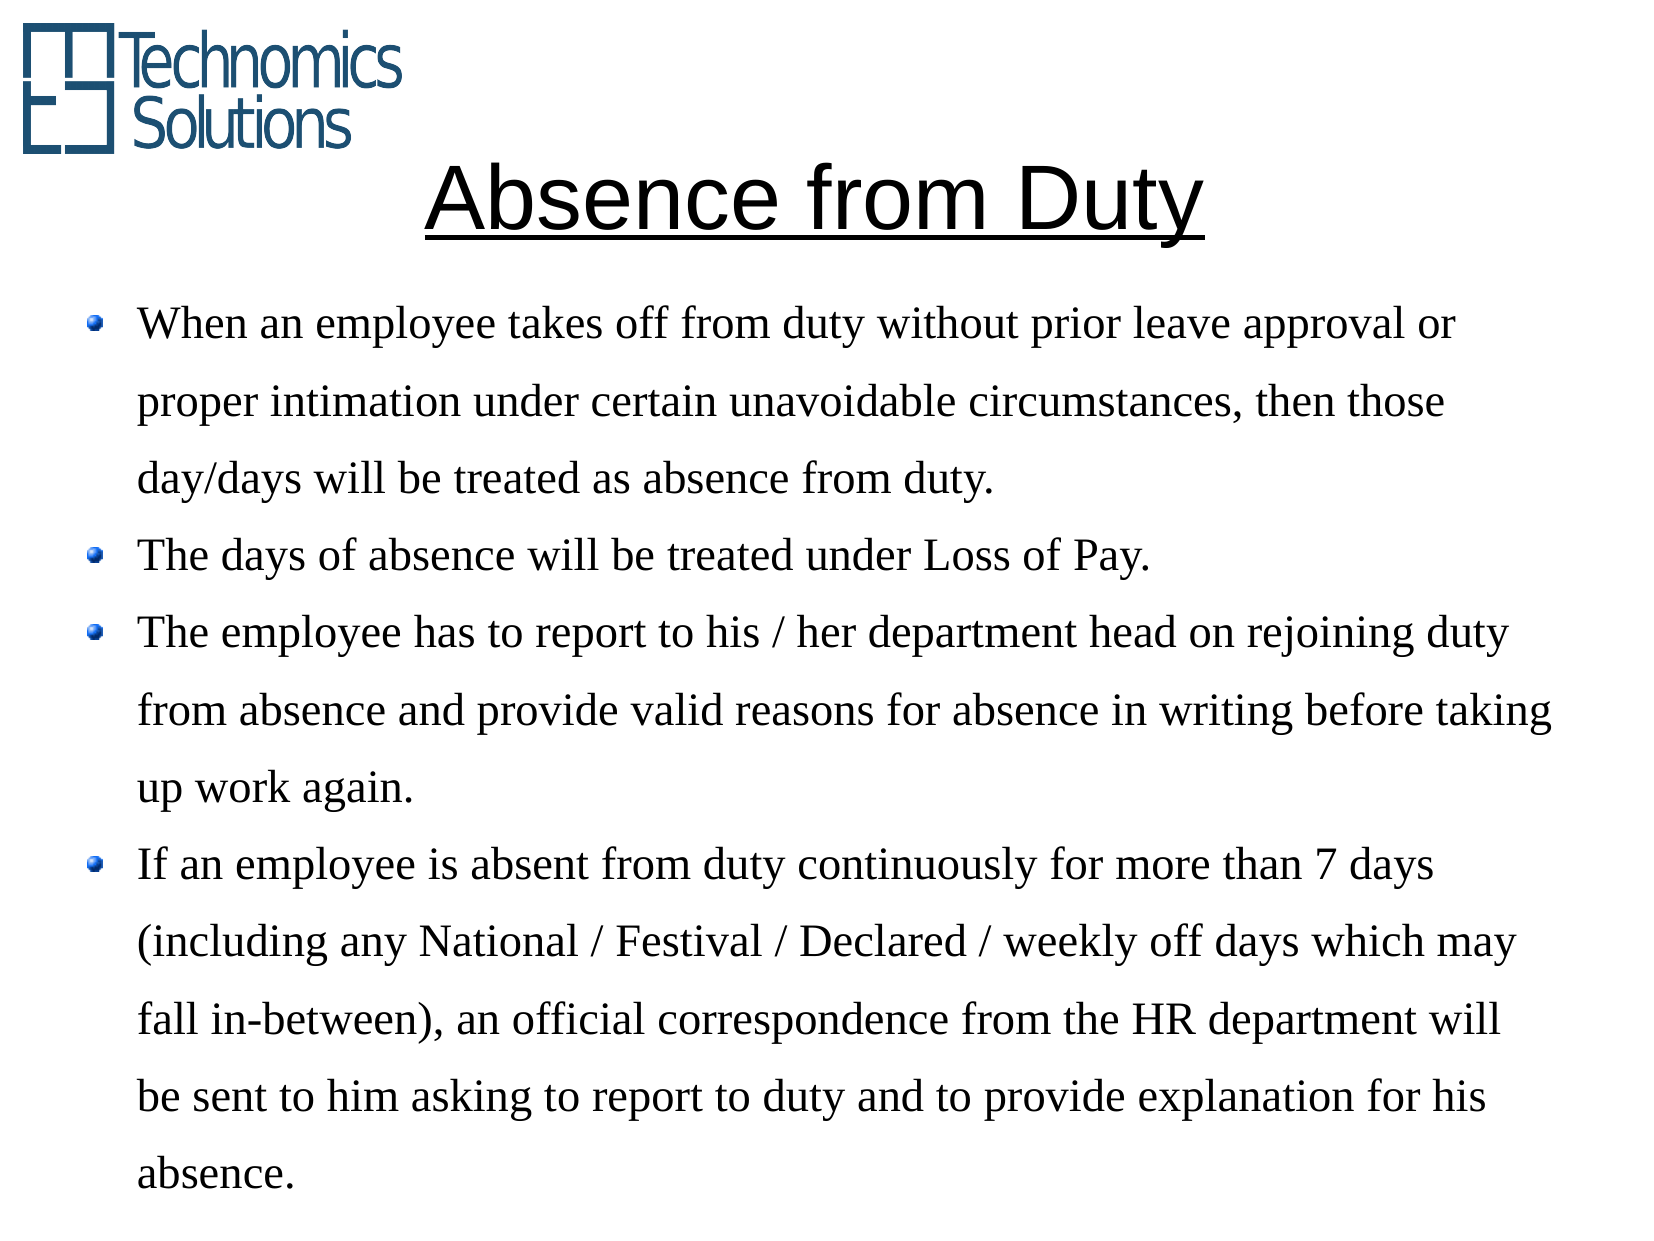

# Absence from Duty
When an employee takes off from duty without prior leave approval or proper intimation under certain unavoidable circumstances, then those day/days will be treated as absence from duty.
The days of absence will be treated under Loss of Pay.
The employee has to report to his / her department head on rejoining duty from absence and provide valid reasons for absence in writing before taking up work again.
If an employee is absent from duty continuously for more than 7 days (including any National / Festival / Declared / weekly off days which may fall in-between), an official correspondence from the HR department will be sent to him asking to report to duty and to provide explanation for his absence.